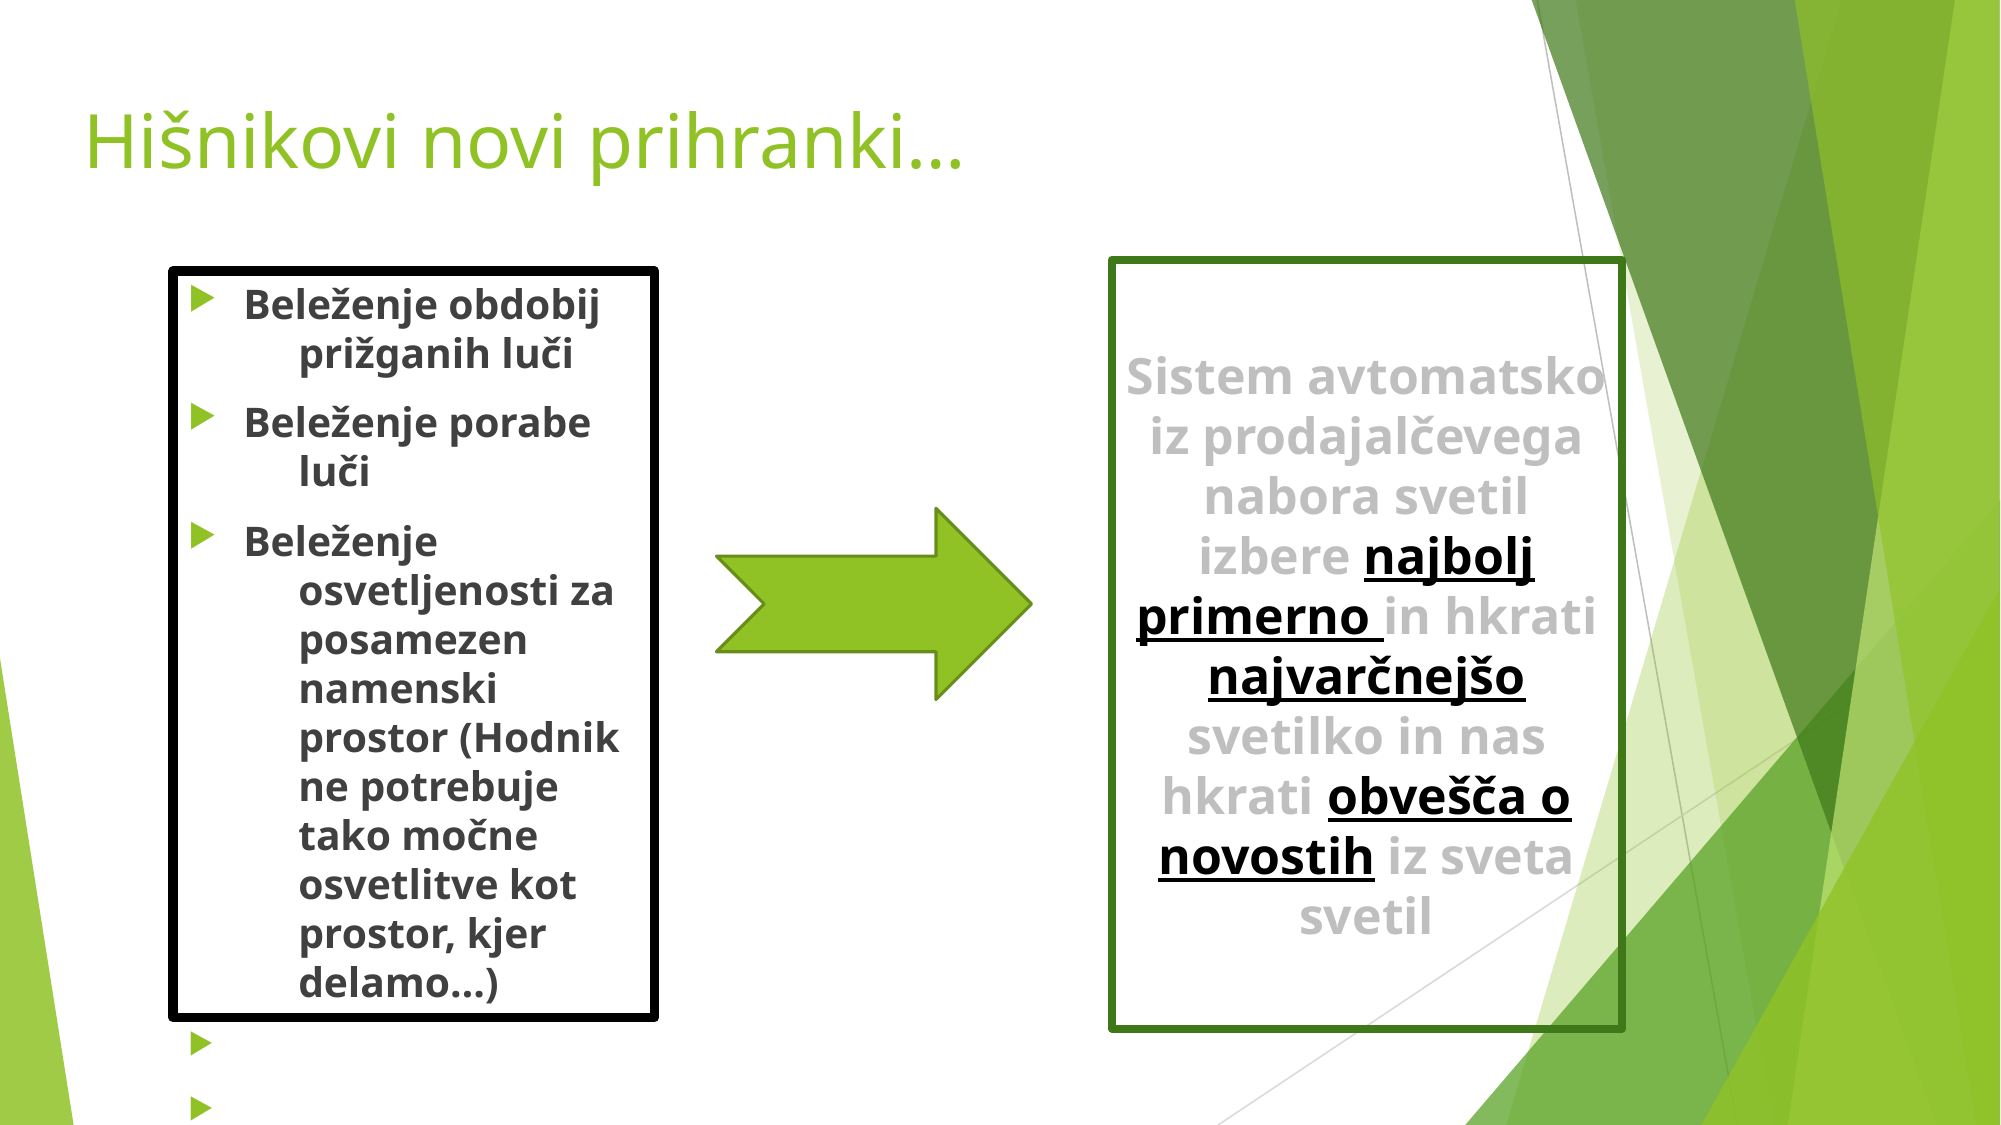

# Hišnikovi novi prihranki…
Sistem avtomatsko iz prodajalčevega nabora svetil izbere najbolj primerno in hkrati najvarčnejšo svetilko in nas hkrati obvešča o novostih iz sveta svetil
Beleženje obdobij prižganih luči
Beleženje porabe luči
Beleženje osvetljenosti za posamezen namenski prostor (Hodnik ne potrebuje tako močne osvetlitve kot prostor, kjer delamo…)